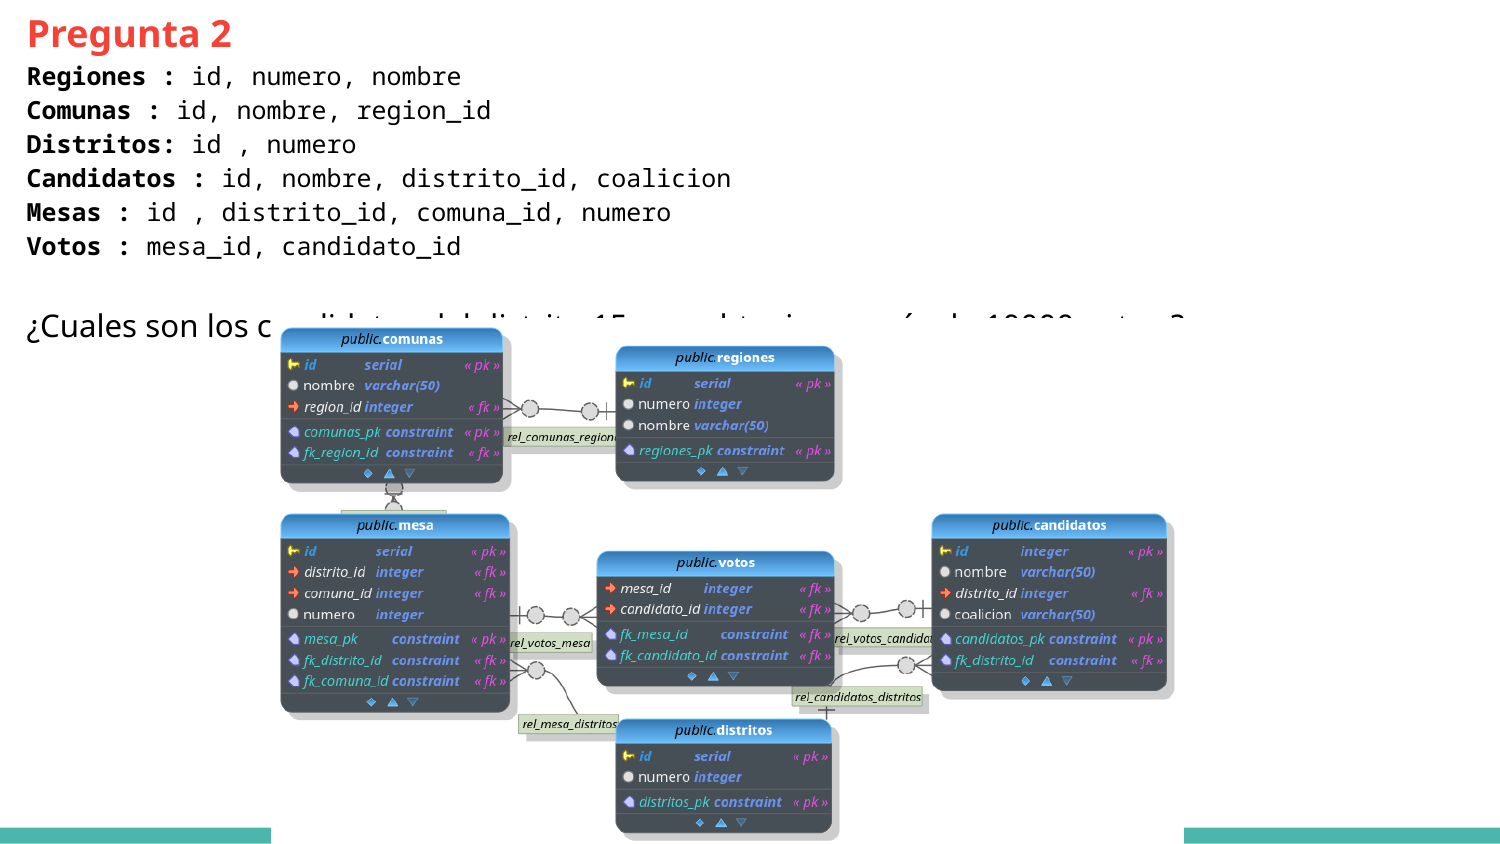

Pregunta 2
Regiones : id, numero, nombre
Comunas : id, nombre, region_id
Distritos: id , numero
Candidatos : id, nombre, distrito_id, coalicion
Mesas : id , distrito_id, comuna_id, numero
Votos : mesa_id, candidato_id
¿Cuales son los candidatos del distrito 15 que obtuvieron más de 10000 votos ?